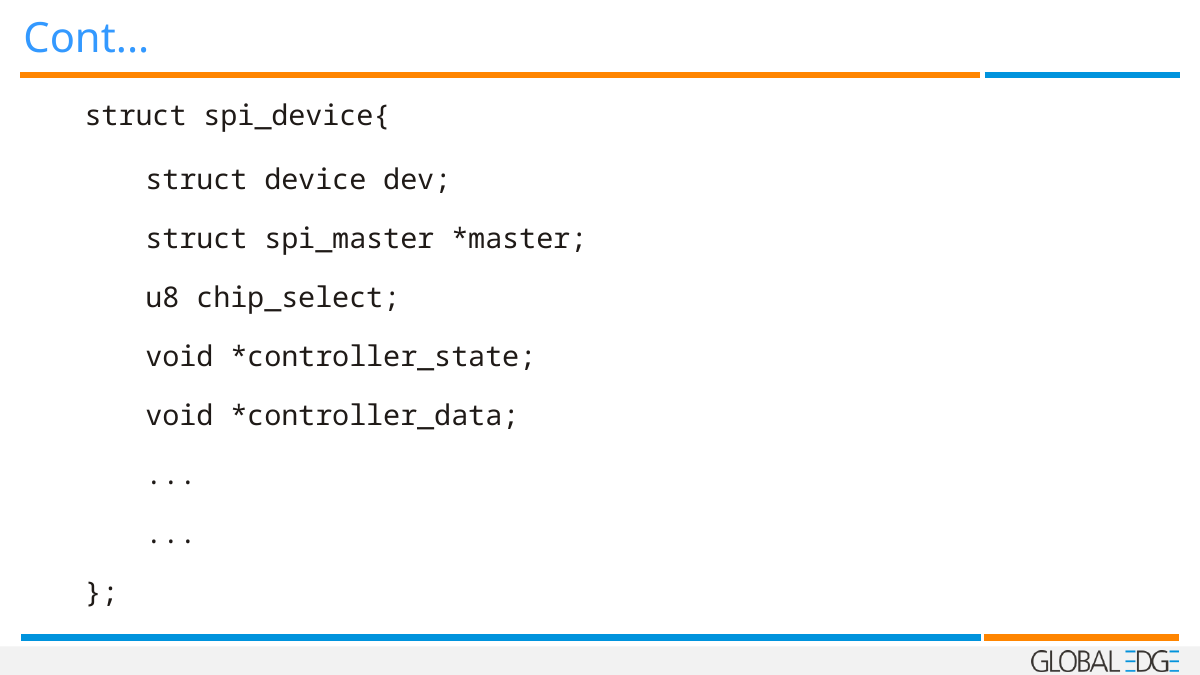

# Cont...
struct spi_device{
struct device dev;
struct spi_master *master;
u8 chip_select;
void *controller_state;
void *controller_data;
...
...
};